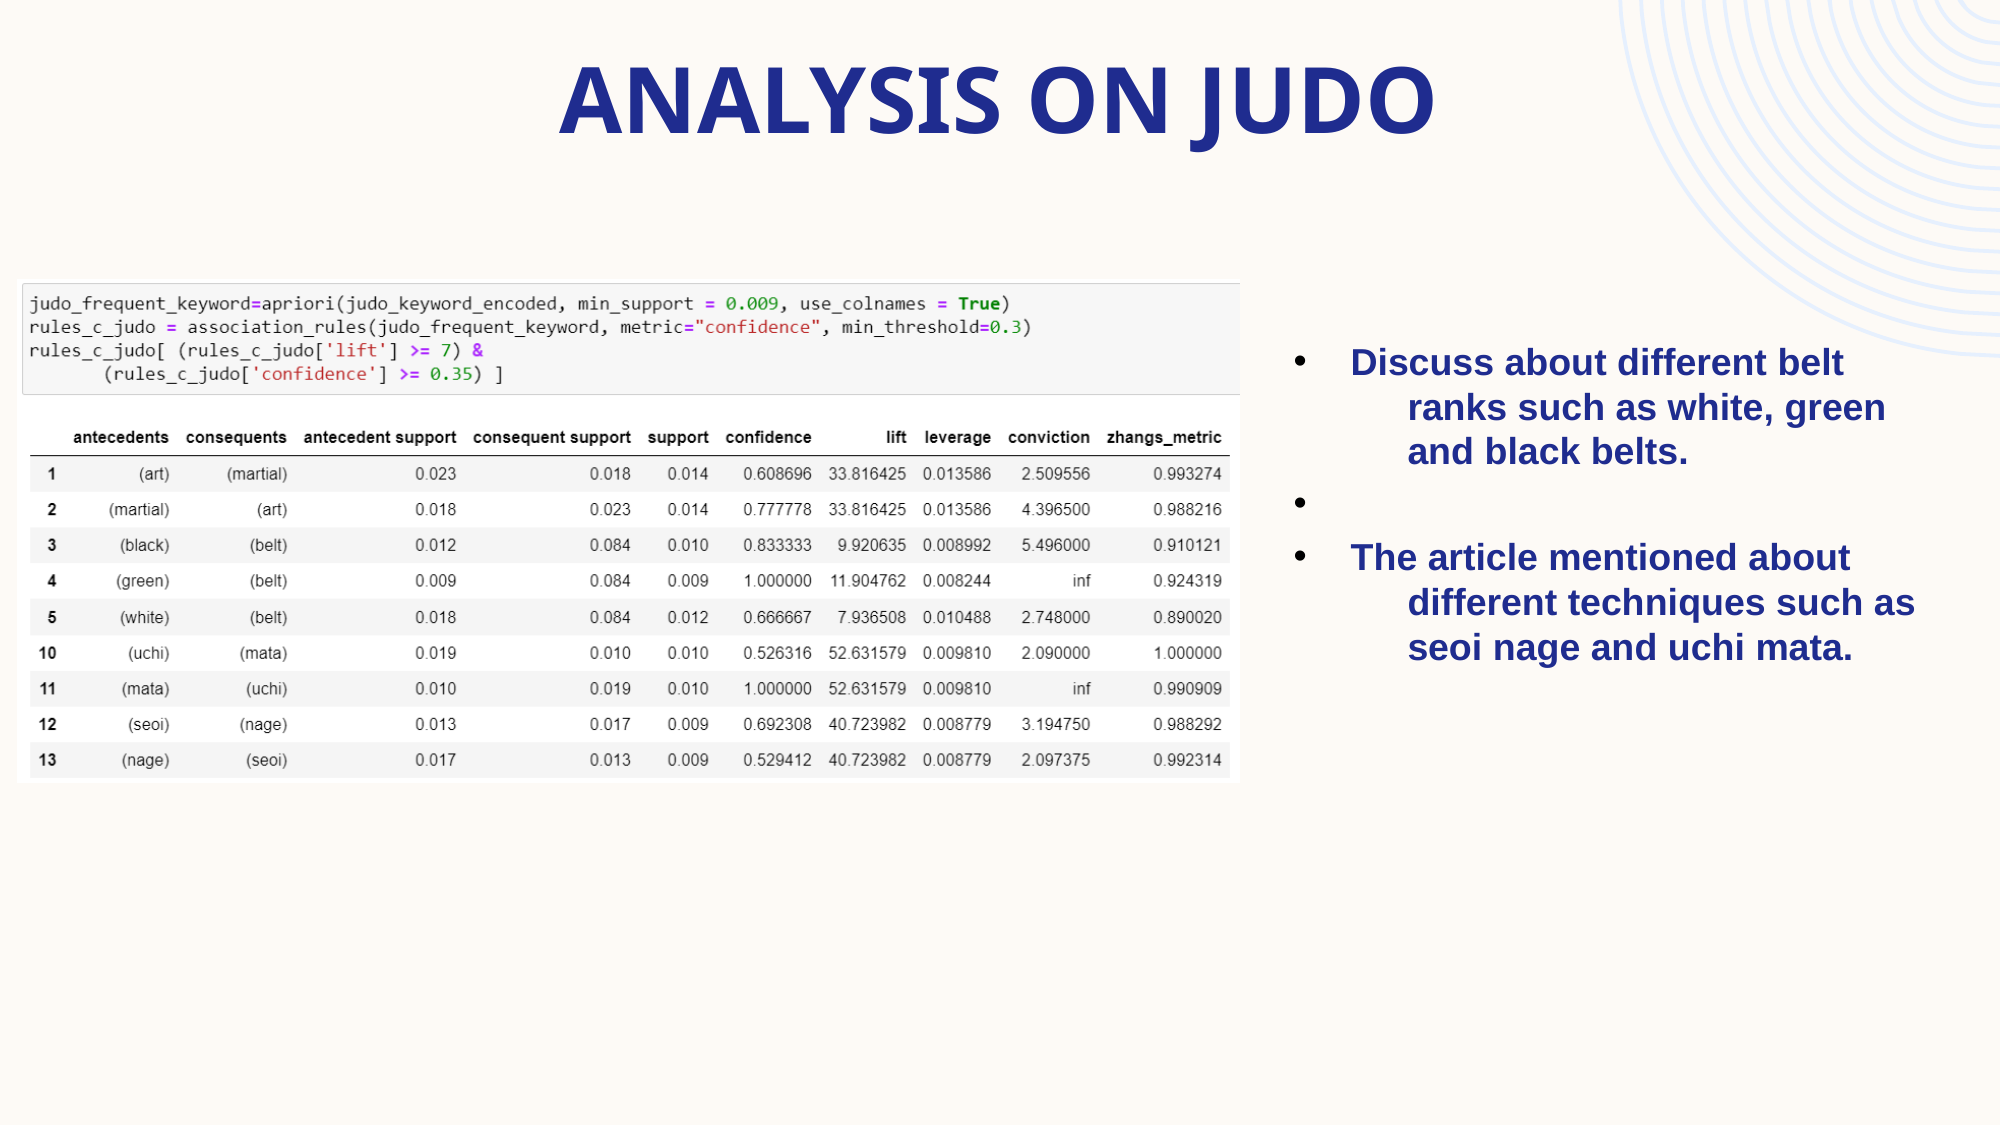

# Analysis on Judo
Discuss about different belt ranks such as white, green and black belts.
The article mentioned about different techniques such as seoi nage and uchi mata.